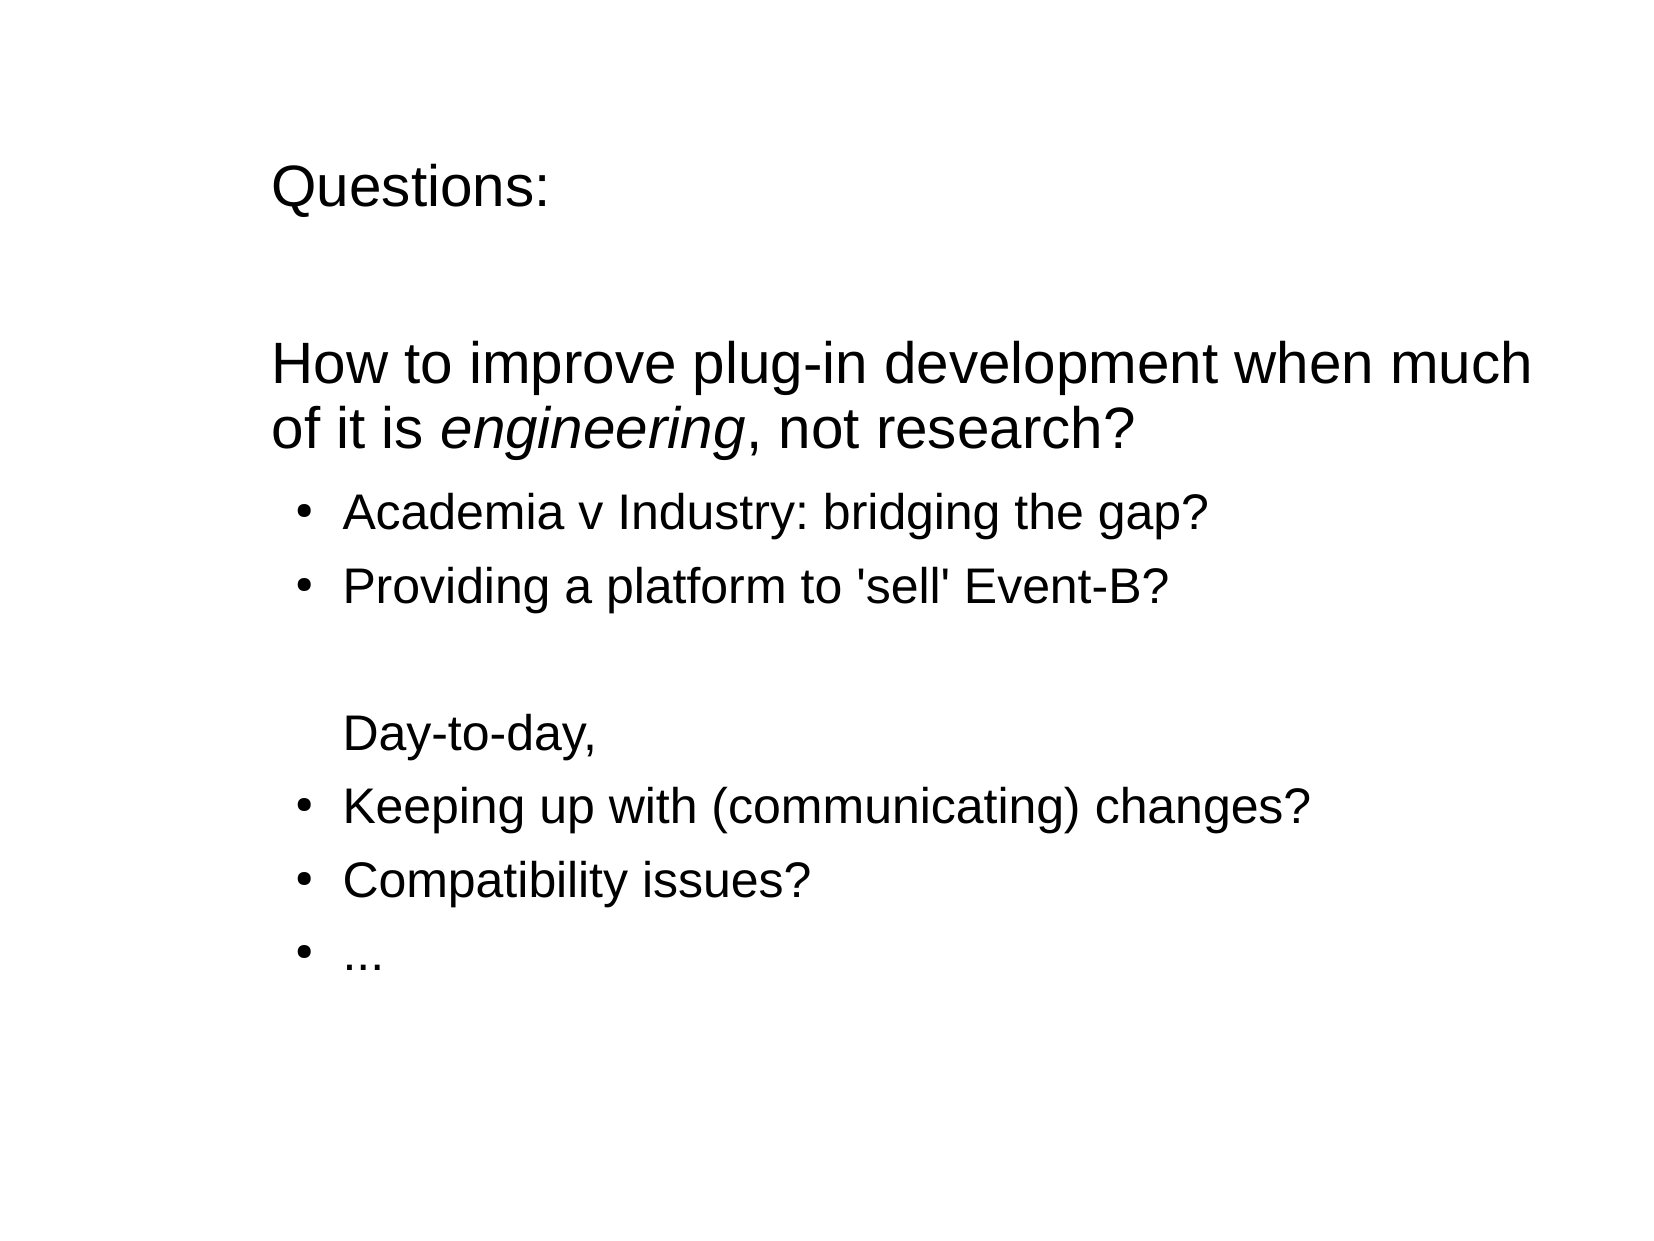

# Questions:
How to improve plug-in development when much of it is engineering, not research?
Academia v Industry: bridging the gap?
Providing a platform to 'sell' Event-B?
Day-to-day,
Keeping up with (communicating) changes?
Compatibility issues?
...